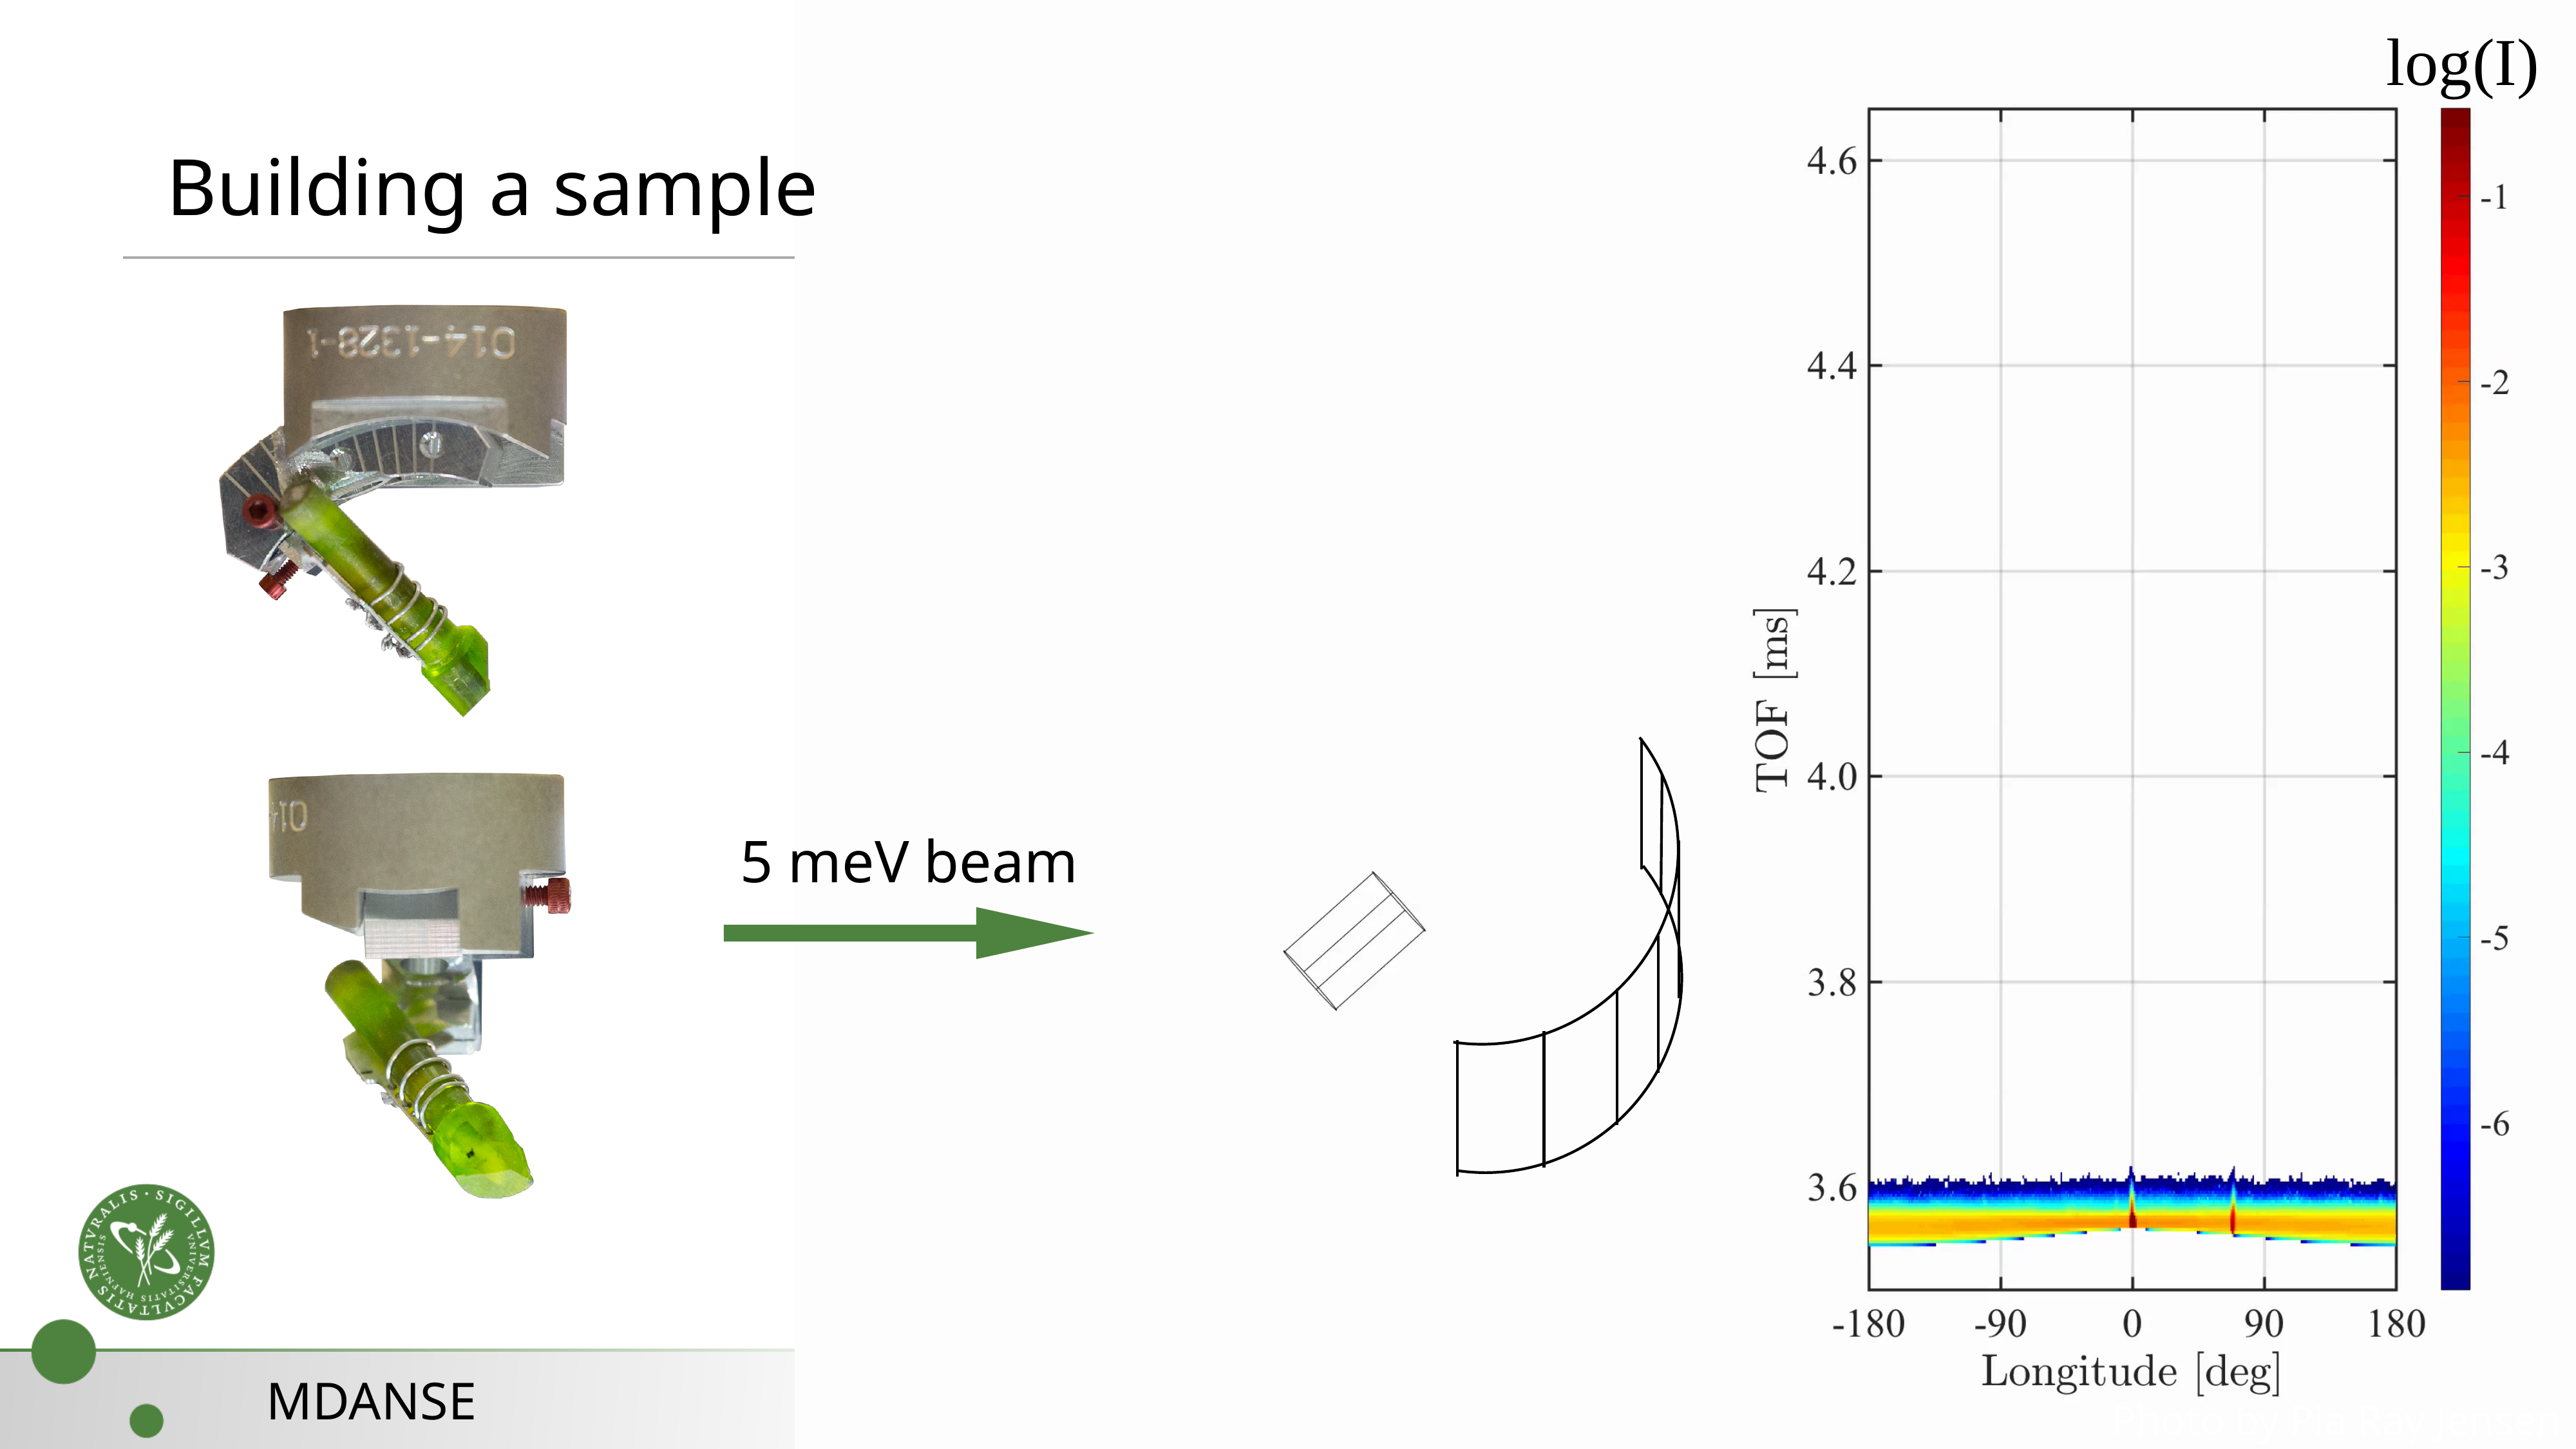

# Building a sample
log(I)
5 meV beam
Photo by Pia Ray Jensen